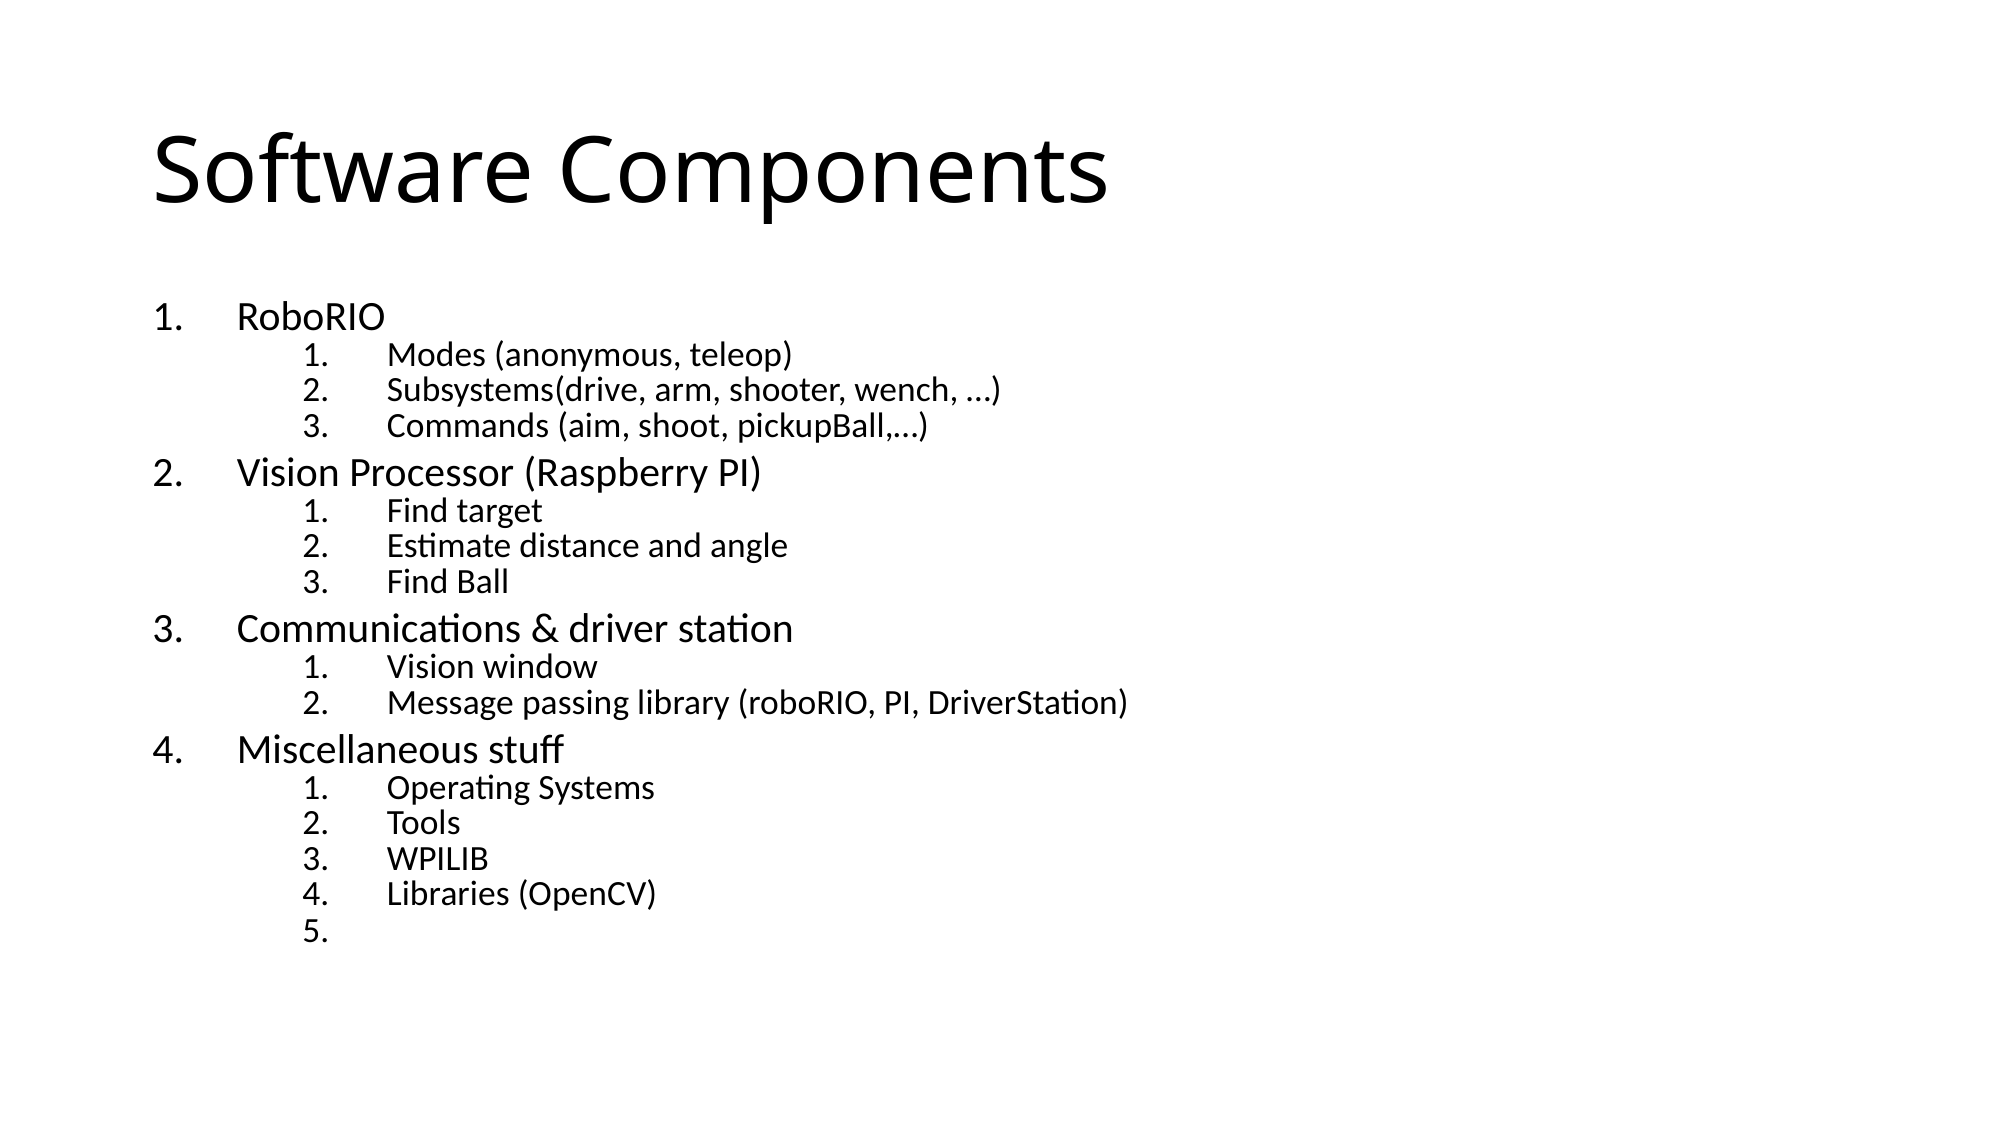

# Software Components
RoboRIO
Modes (anonymous, teleop)
Subsystems(drive, arm, shooter, wench, …)
Commands (aim, shoot, pickupBall,…)
Vision Processor (Raspberry PI)
Find target
Estimate distance and angle
Find Ball
Communications & driver station
Vision window
Message passing library (roboRIO, PI, DriverStation)
Miscellaneous stuff
Operating Systems
Tools
WPILIB
Libraries (OpenCV)